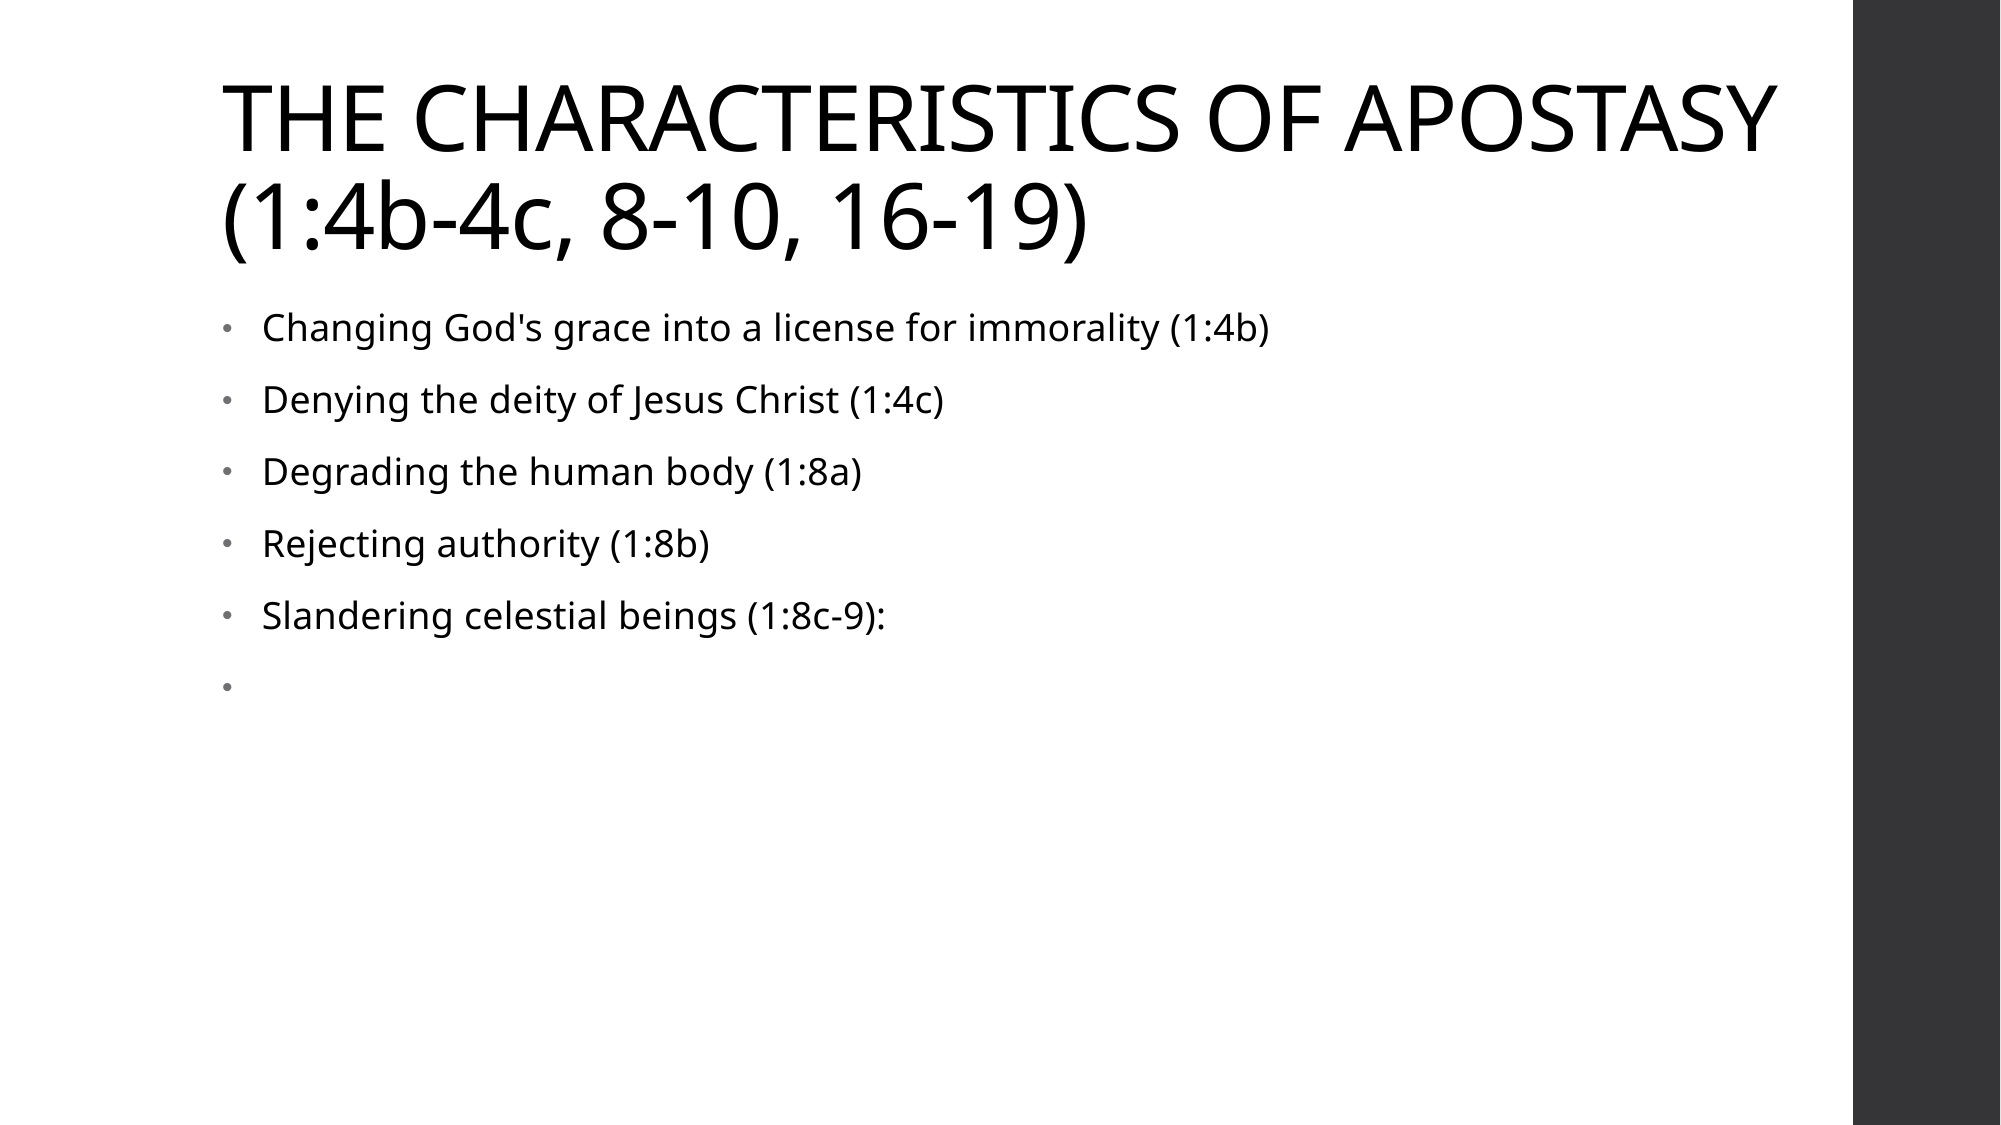

# THE CHARACTERISTICS OF APOSTASY (1:4b-4c, 8-10, 16-19)
 Changing God's grace into a license for immorality (1:4b)
 Denying the deity of Jesus Christ (1:4c)
 Degrading the human body (1:8a)
 Rejecting authority (1:8b)
 Slandering celestial beings (1:8c-9):